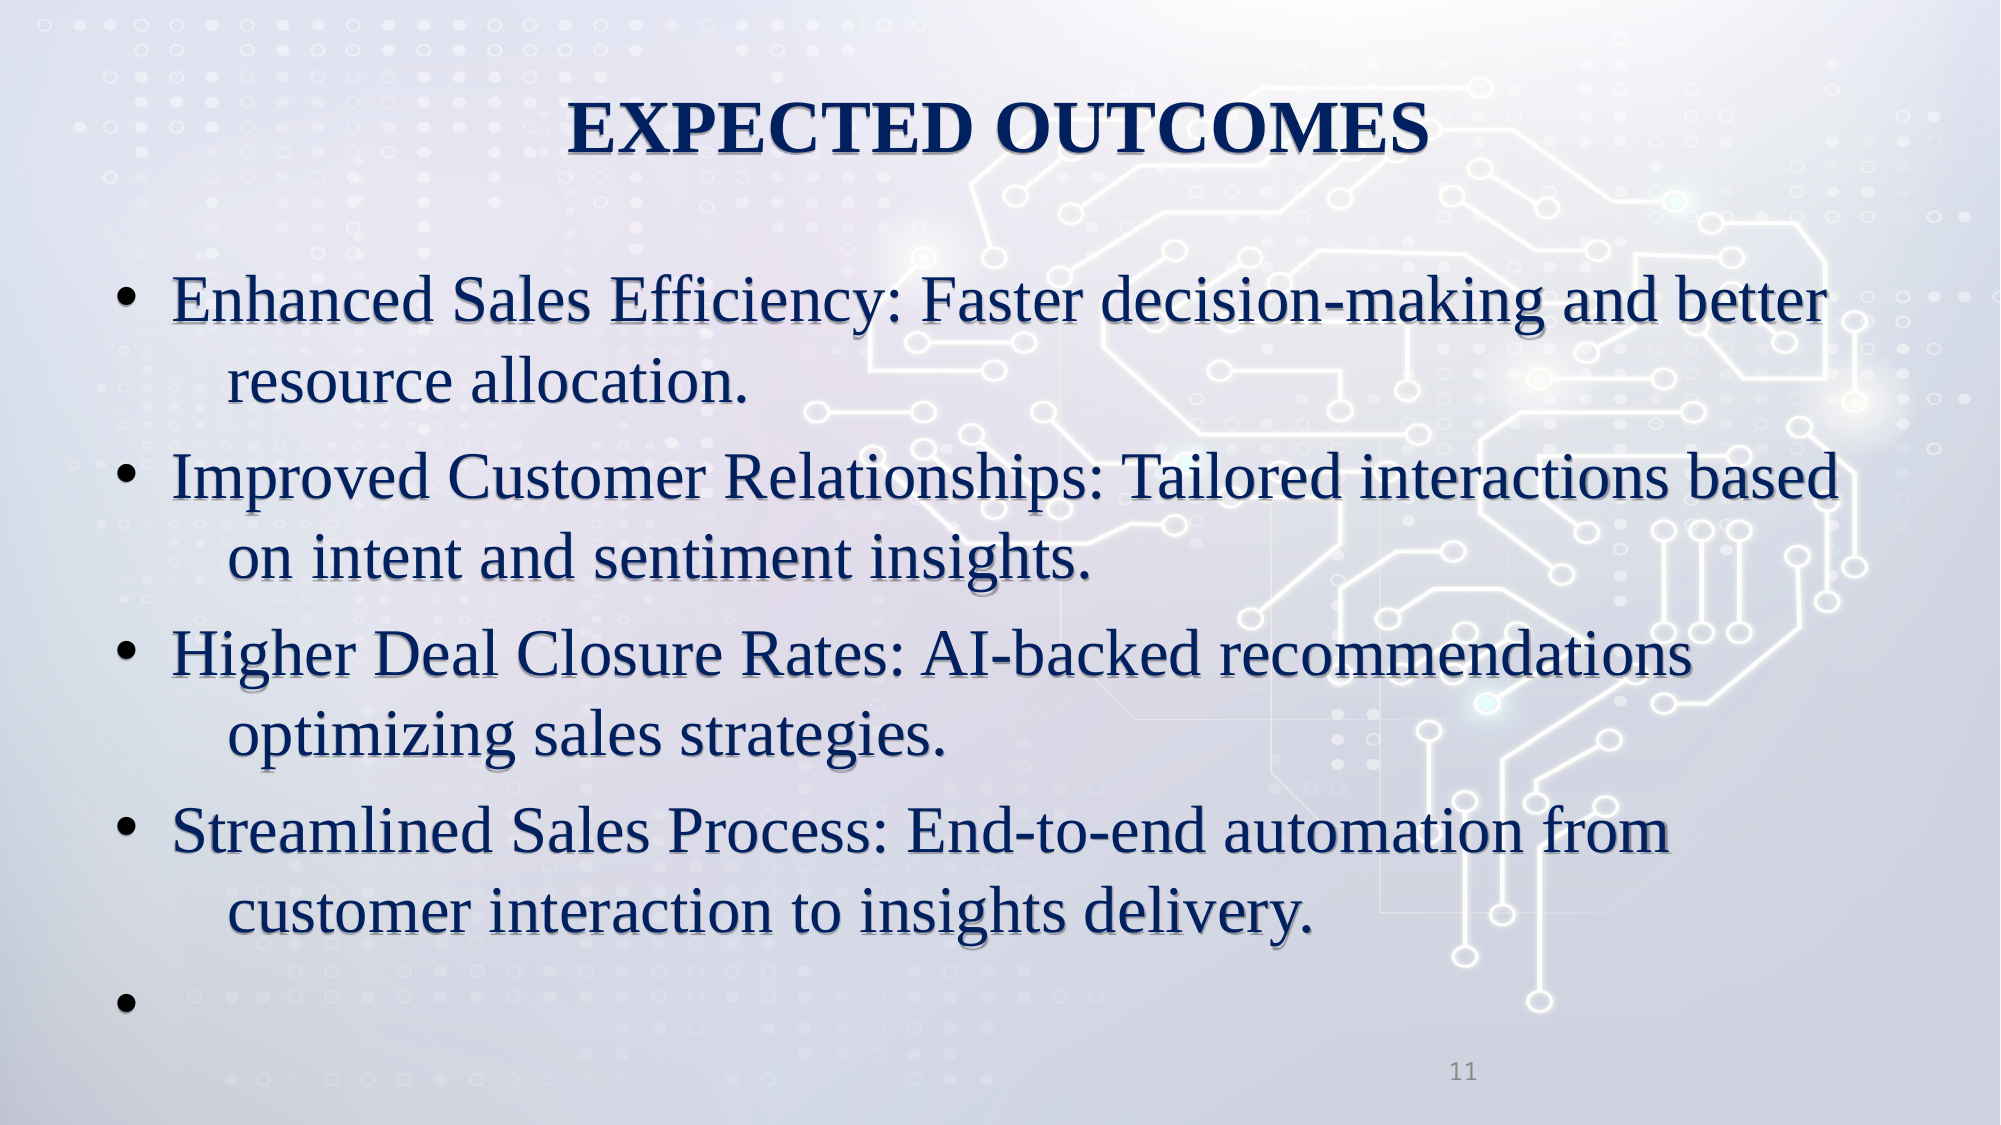

# EXPECTED OUTCOMES
Enhanced Sales Efficiency: Faster decision-making and better resource allocation.
Improved Customer Relationships: Tailored interactions based on intent and sentiment insights.
Higher Deal Closure Rates: AI-backed recommendations optimizing sales strategies.
Streamlined Sales Process: End-to-end automation from customer interaction to insights delivery.